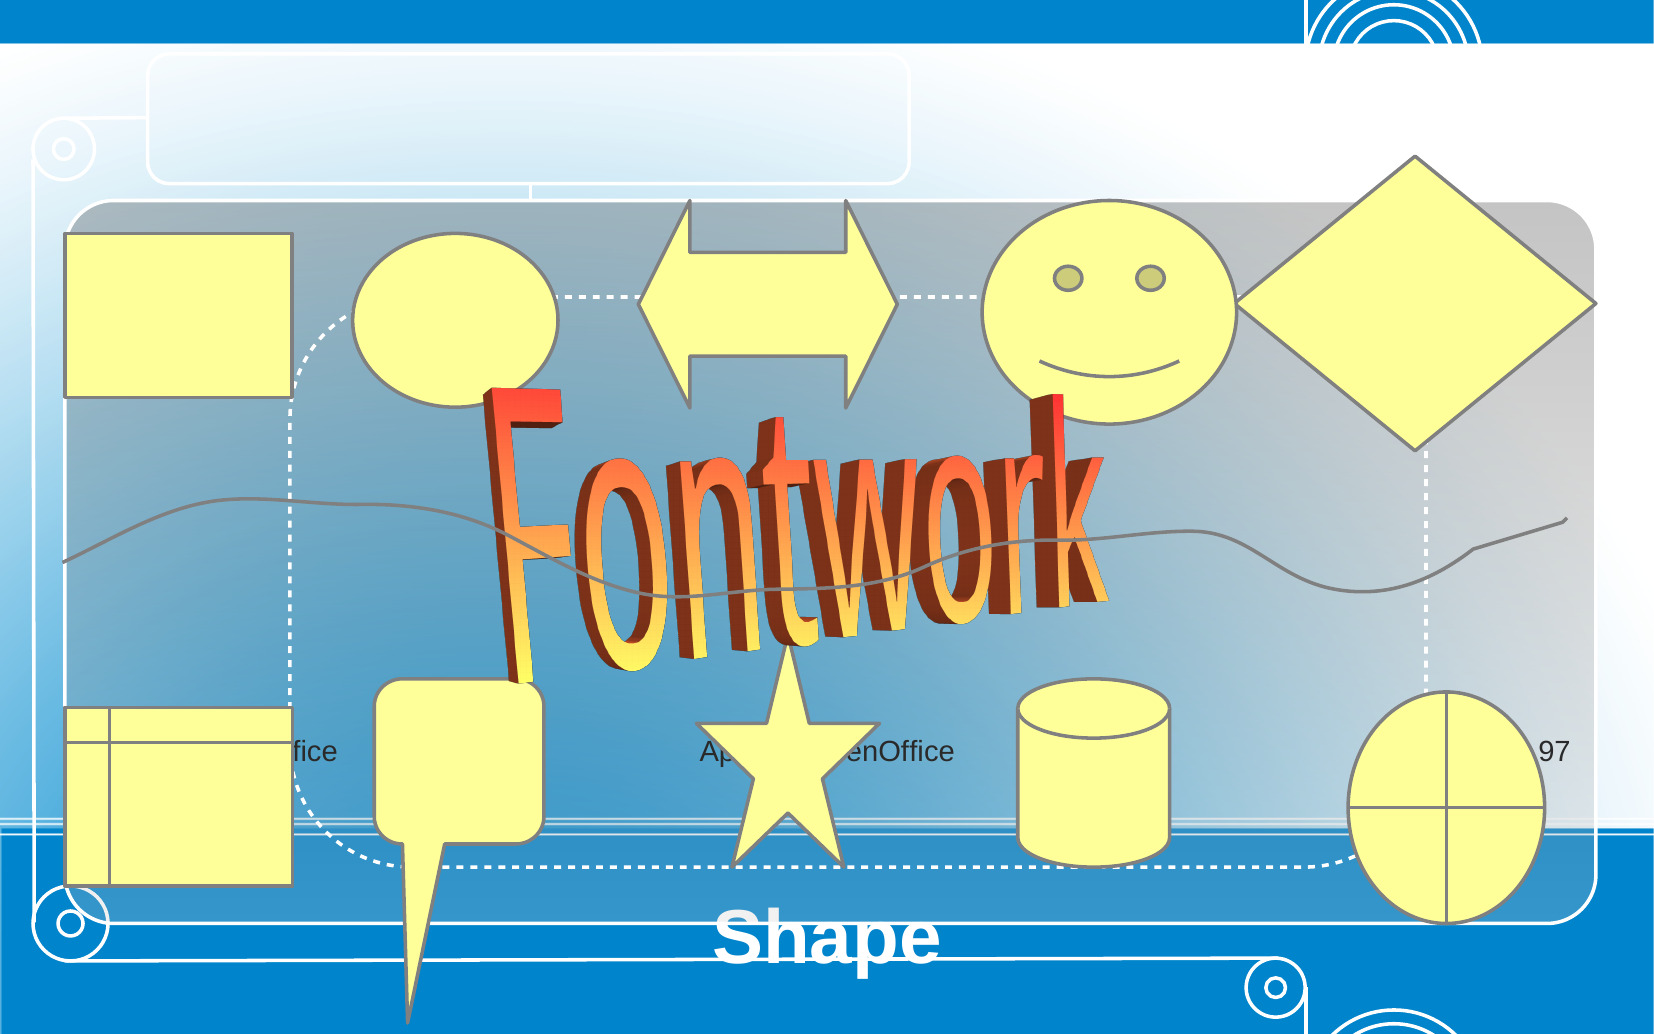

Fontwork
Apache OpenOffice
Apache OpenOffice
97
# Shape